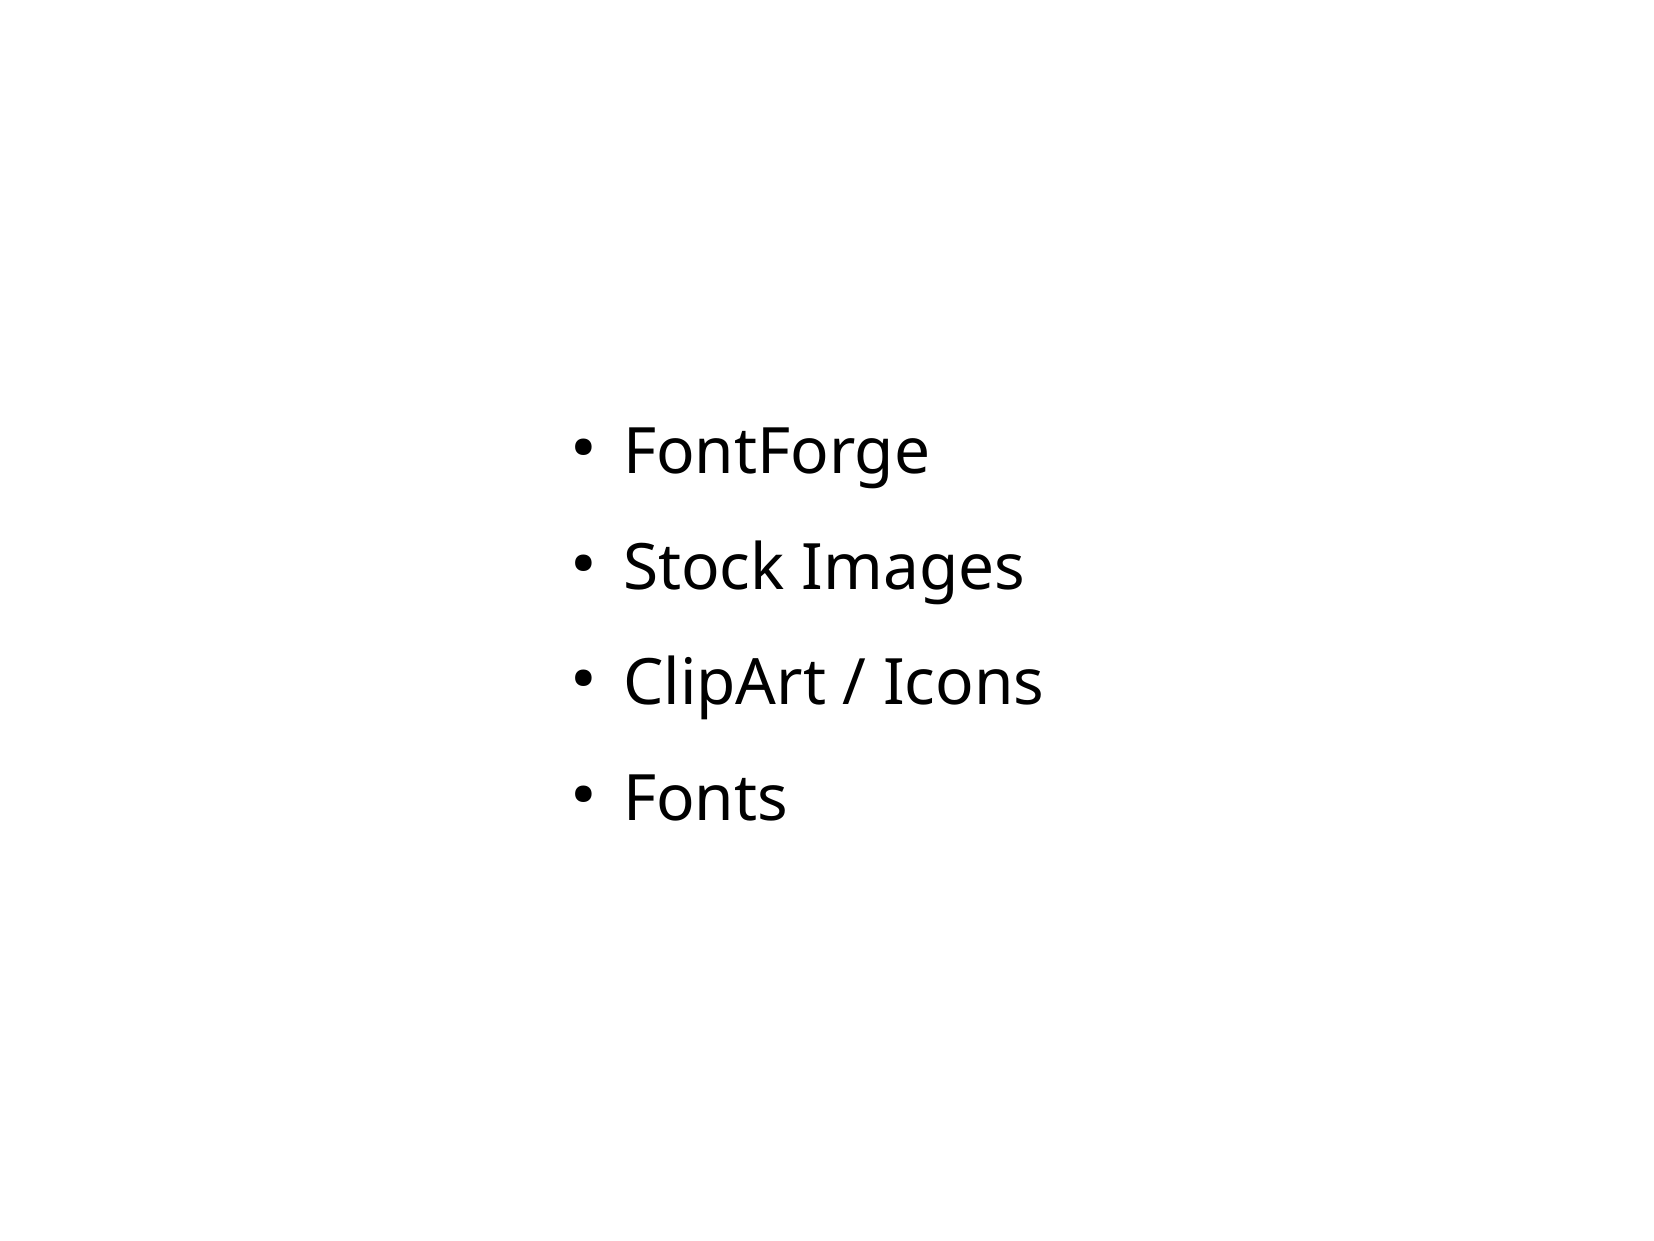

# FontForge
Stock Images
ClipArt / Icons
Fonts